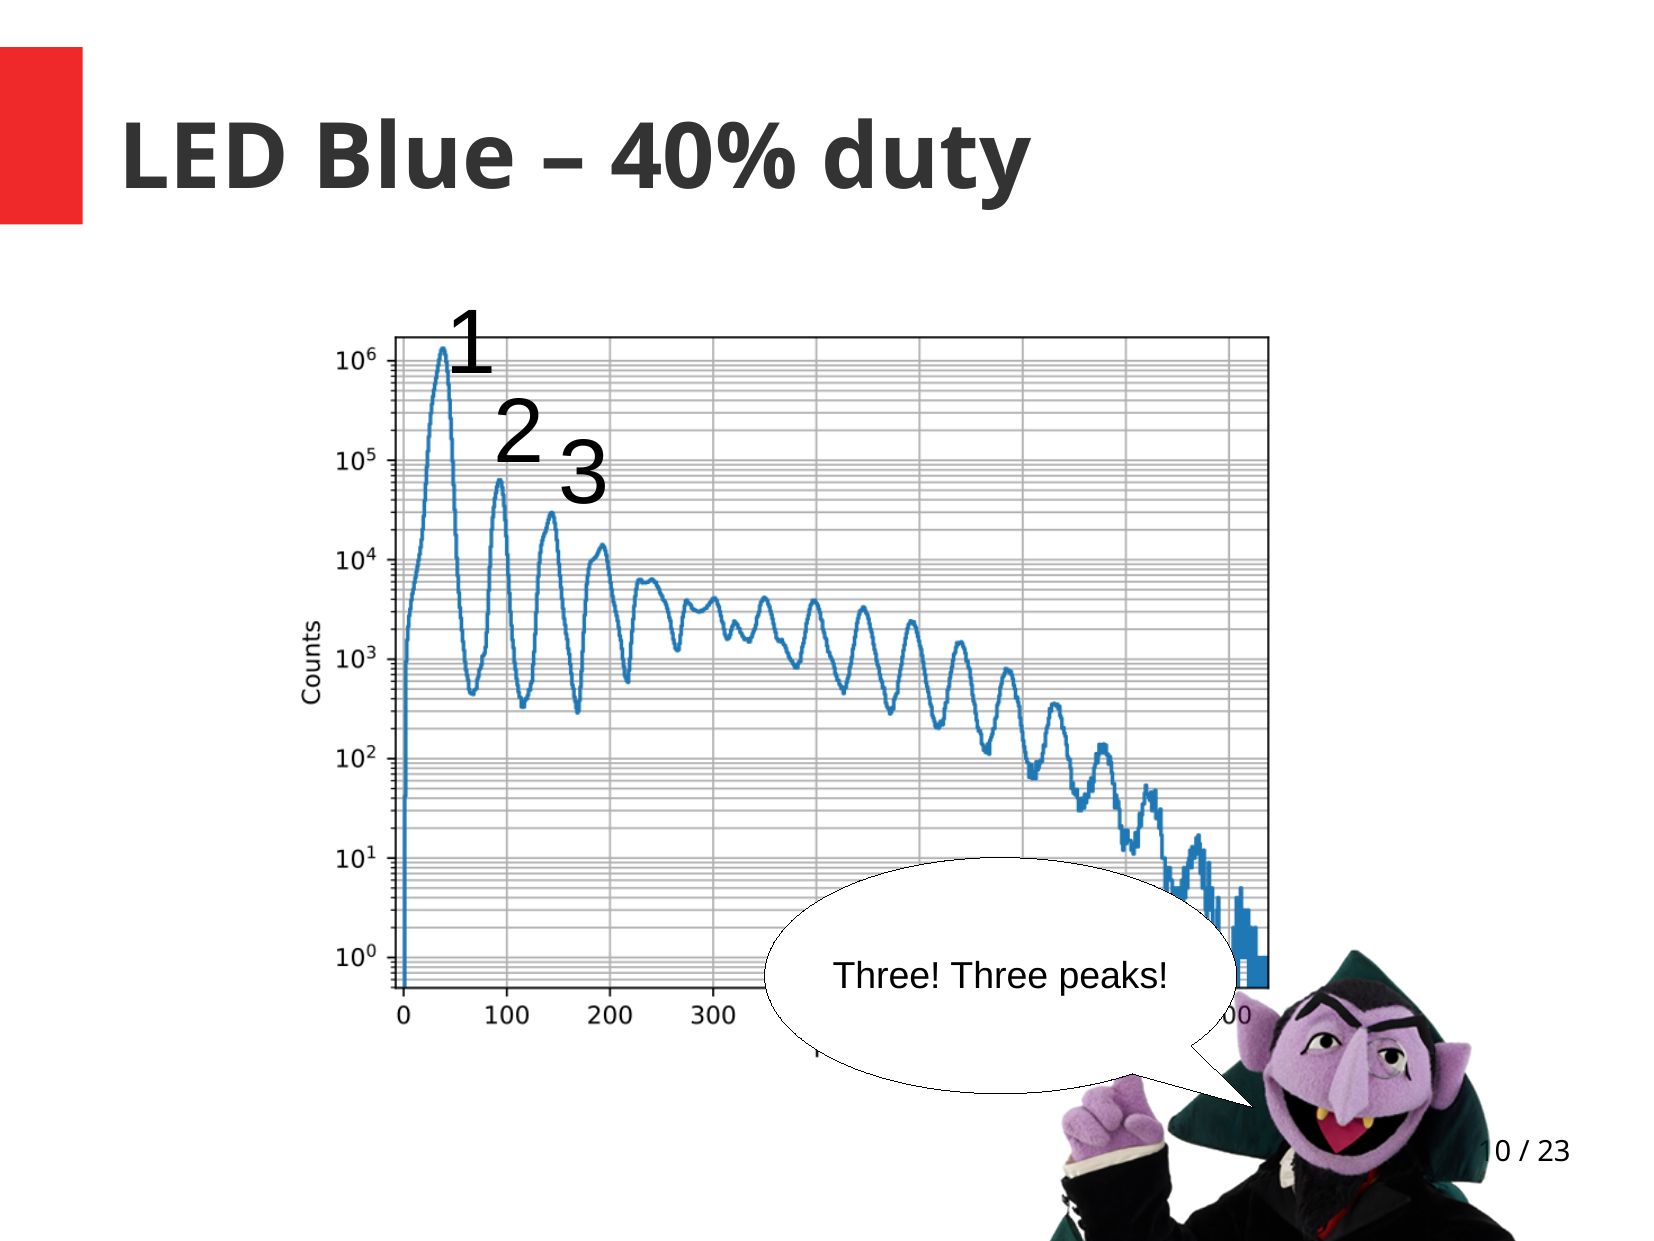

# LED Blue – 40% duty
1
2
3
Three! Three peaks!
10